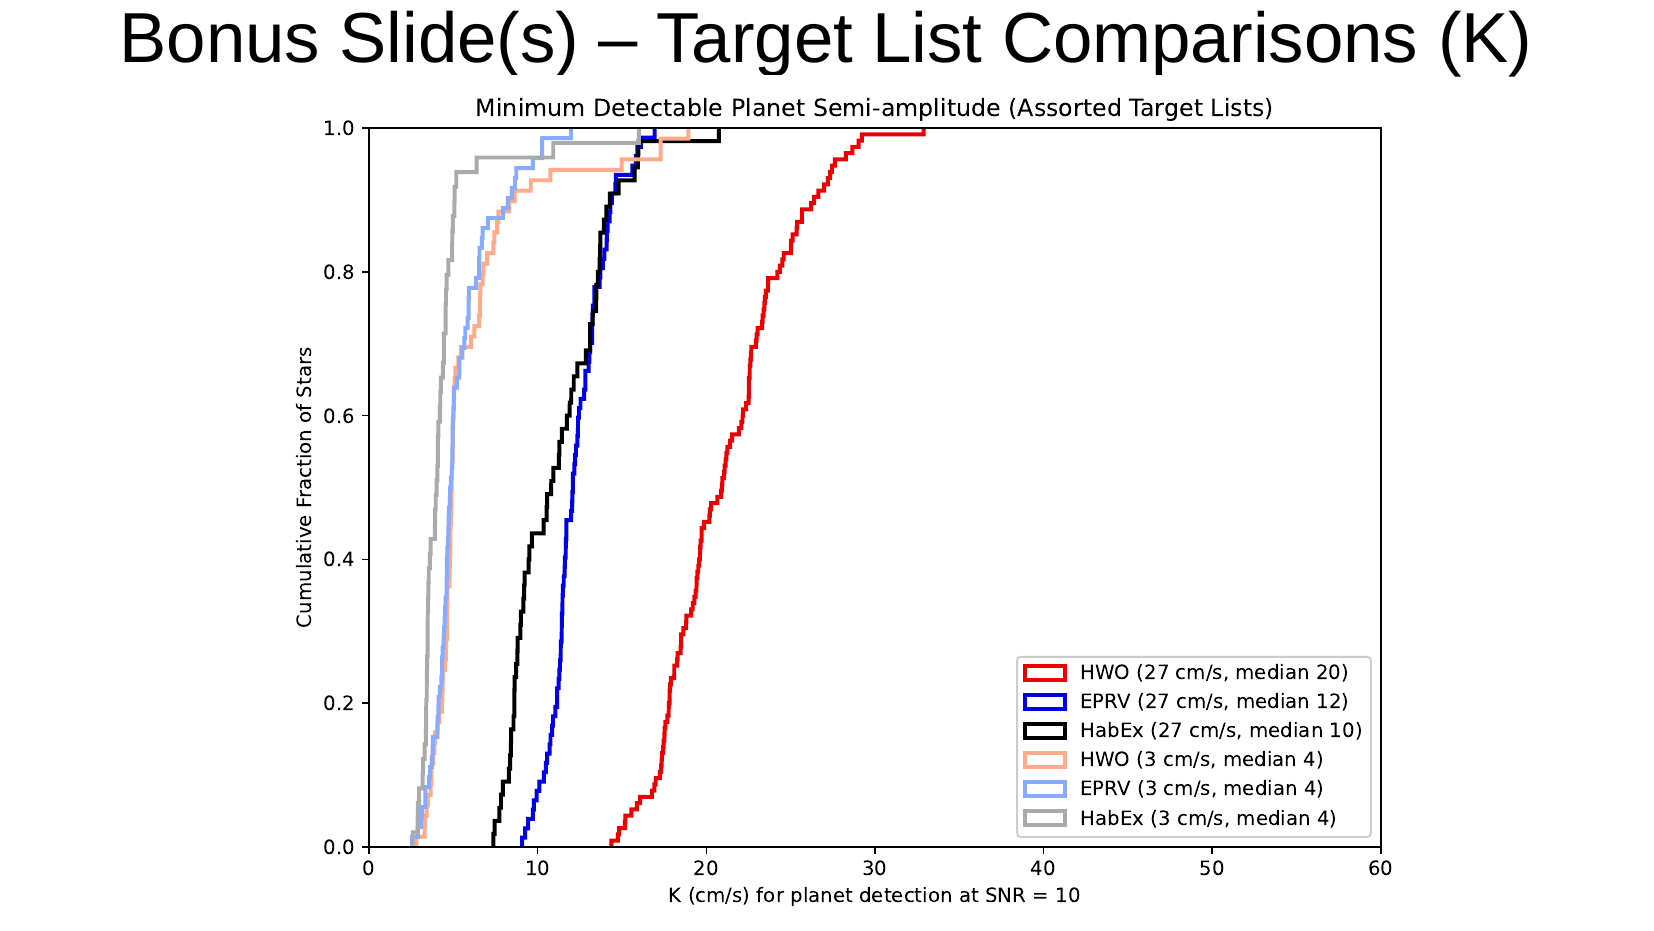

# Bonus Slide(s) – Target List Comparisons (K)